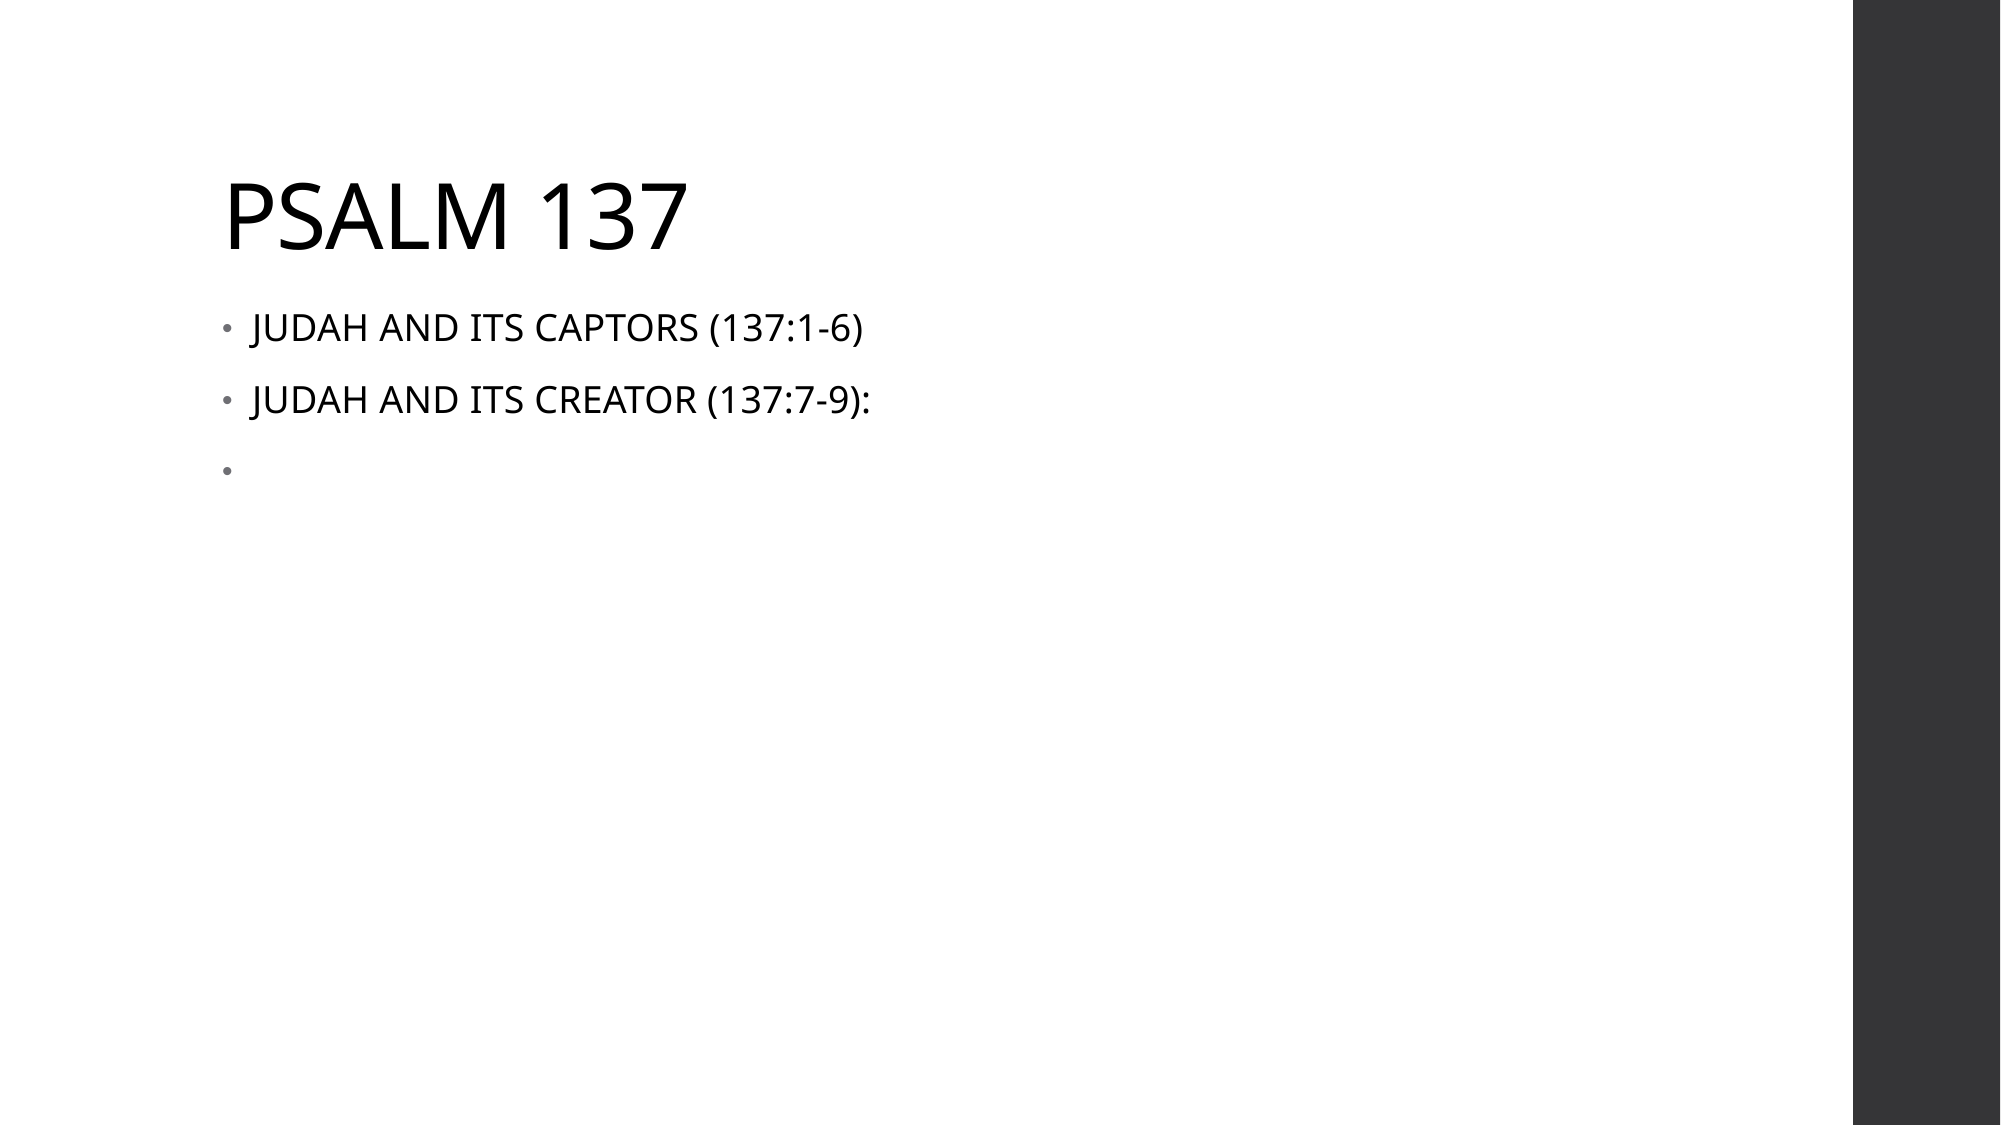

# PSALM 137
JUDAH AND ITS CAPTORS (137:1-6)
JUDAH AND ITS CREATOR (137:7-9):